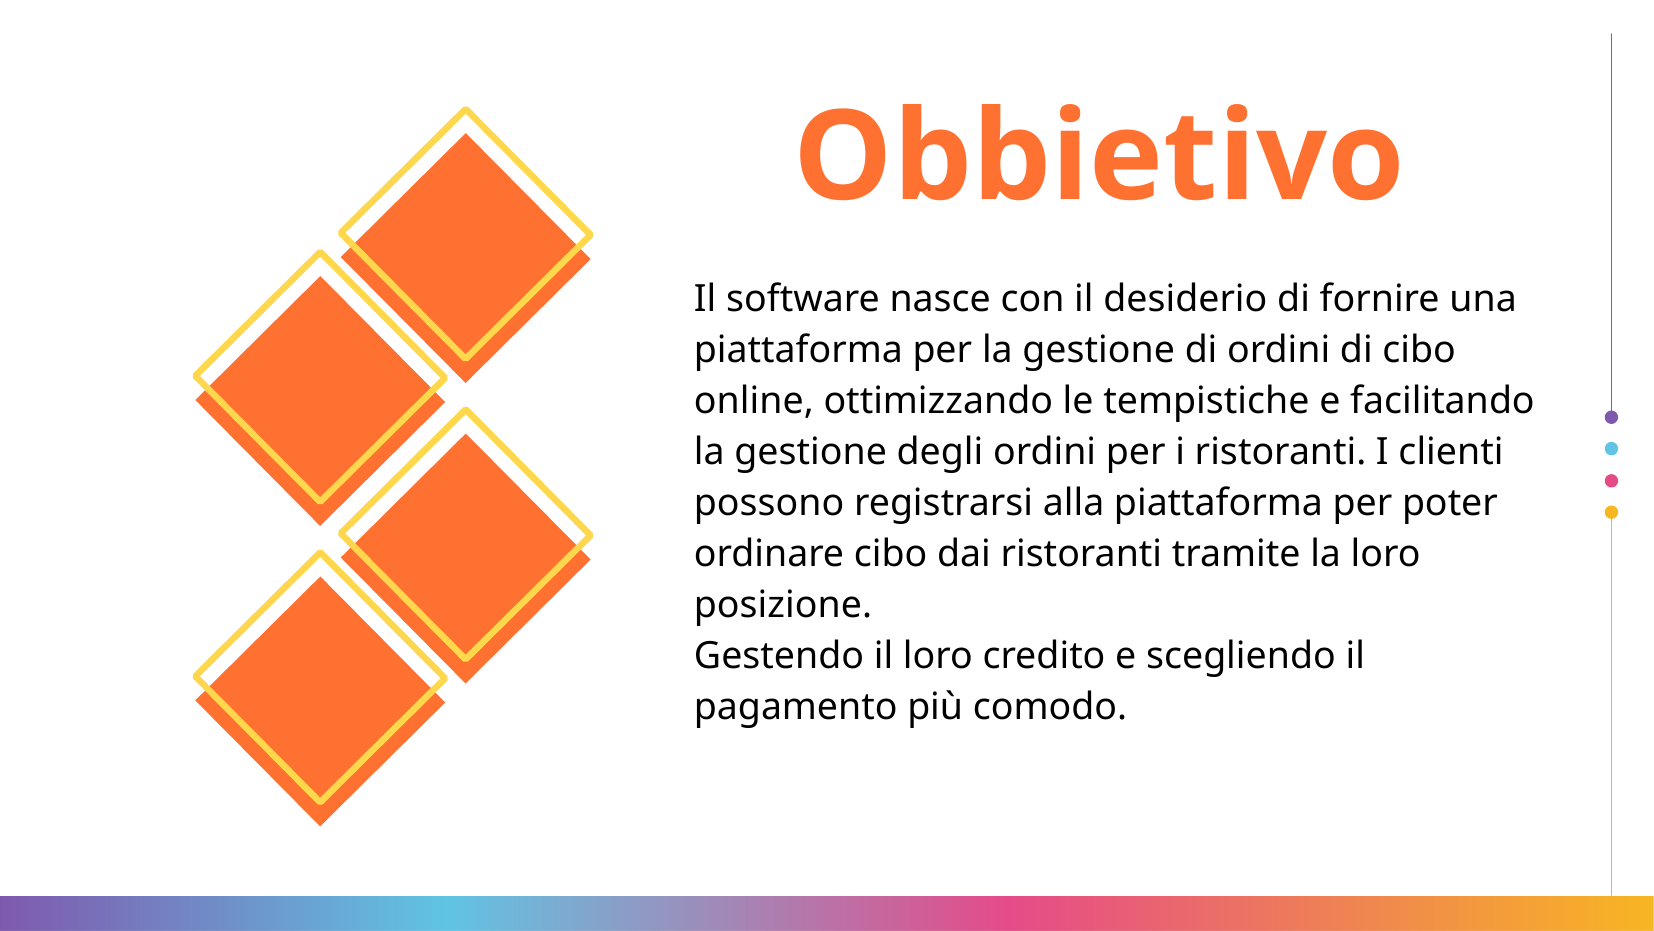

# Obbietivo
Il software nasce con il desiderio di fornire una piattaforma per la gestione di ordini di cibo online, ottimizzando le tempistiche e facilitando la gestione degli ordini per i ristoranti. I clienti possono registrarsi alla piattaforma per poter ordinare cibo dai ristoranti tramite la loro posizione.
Gestendo il loro credito e scegliendo il pagamento più comodo.